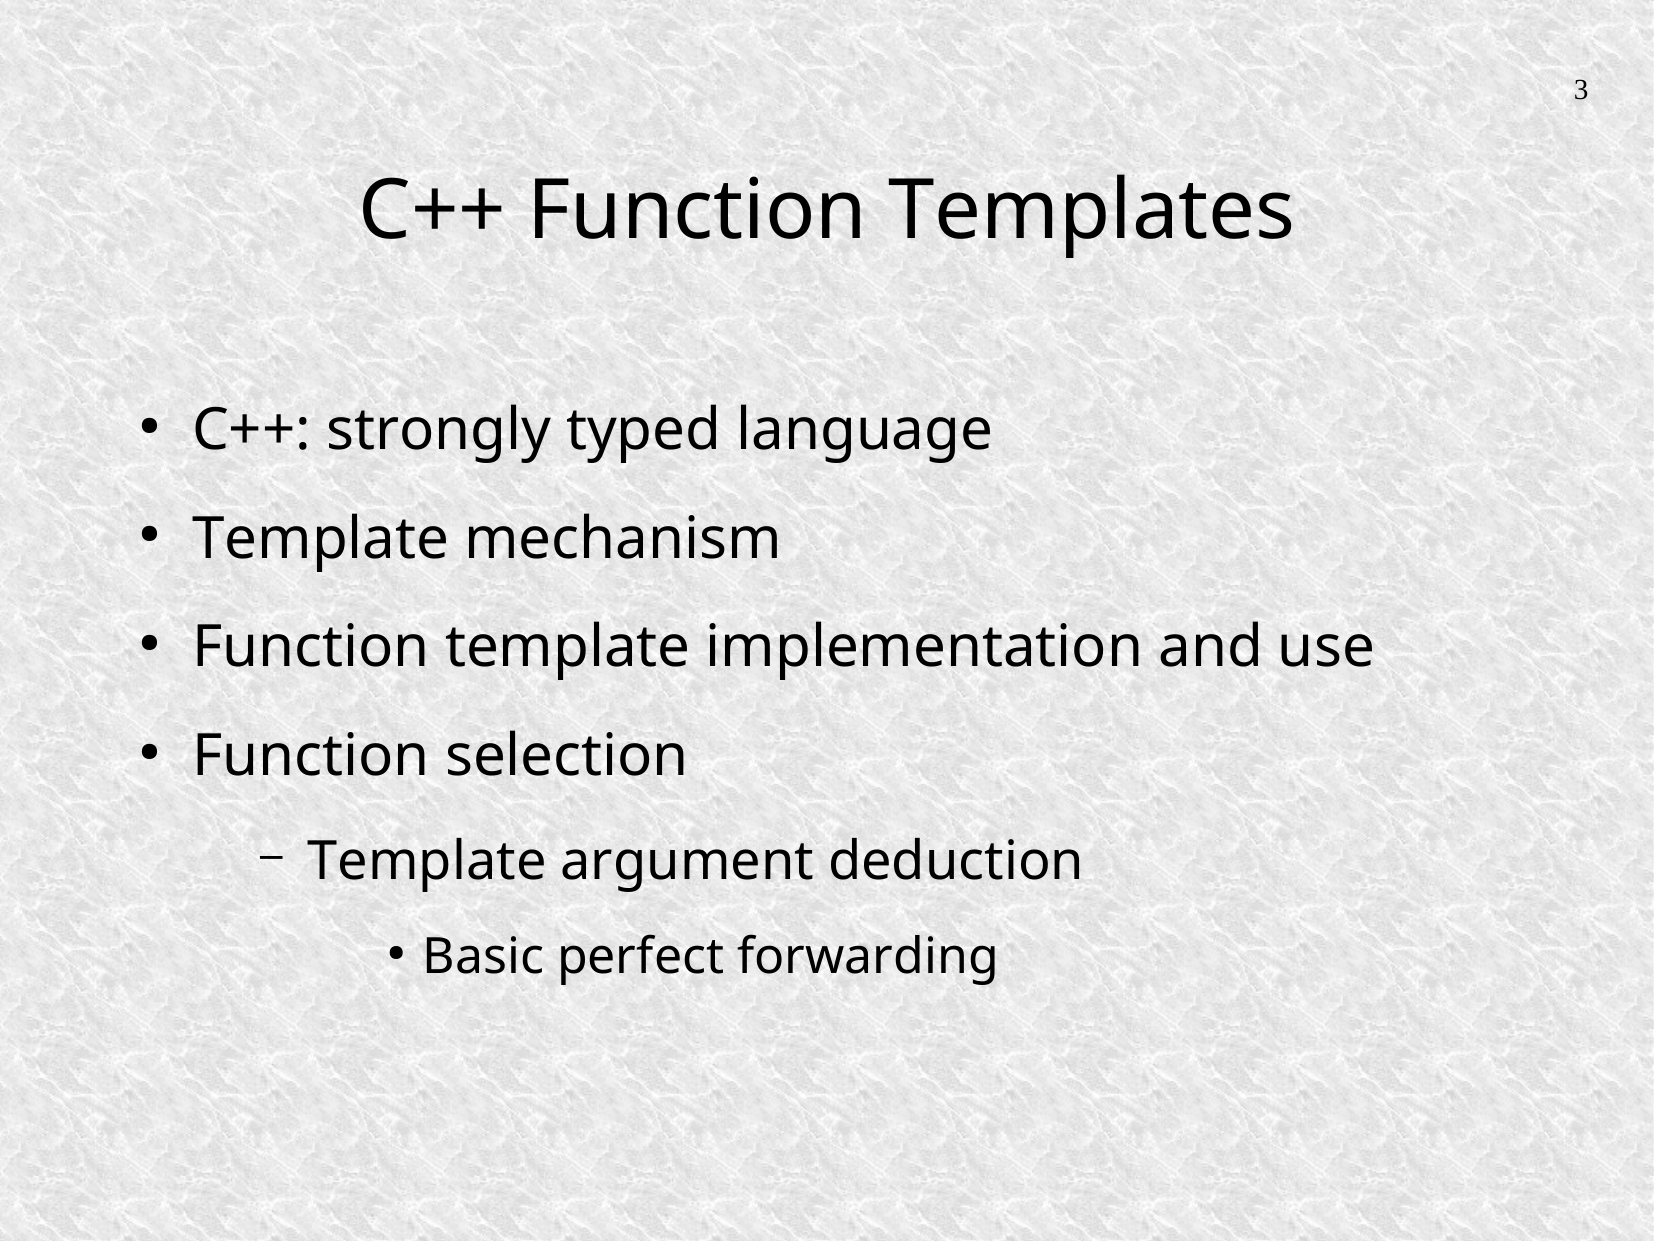

3
# C++ Function Templates
C++: strongly typed language
Template mechanism
Function template implementation and use
Function selection
Template argument deduction
Basic perfect forwarding